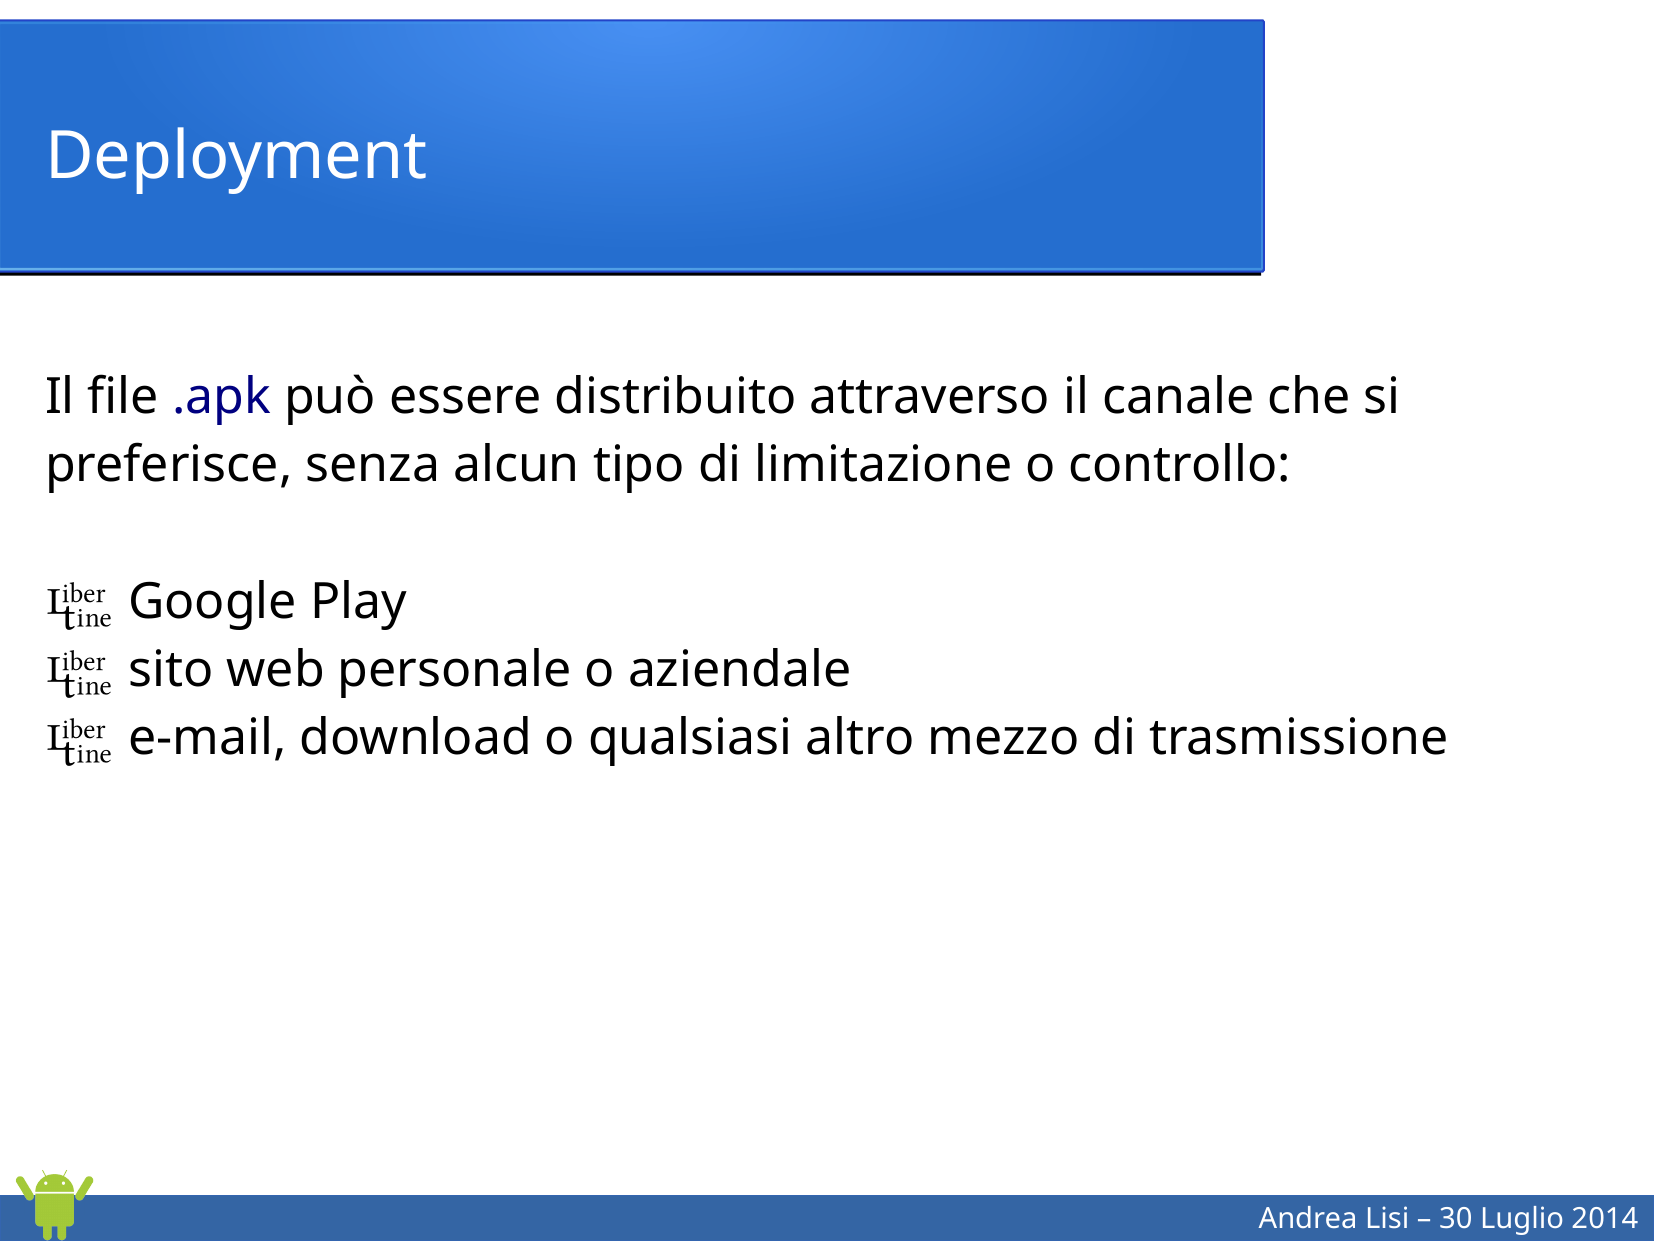

# Deployment
Il file .apk può essere distribuito attraverso il canale che si preferisce, senza alcun tipo di limitazione o controllo:
 Google Play
 sito web personale o aziendale
 e-mail, download o qualsiasi altro mezzo di trasmissione
Andrea Lisi – 30 Luglio 2014